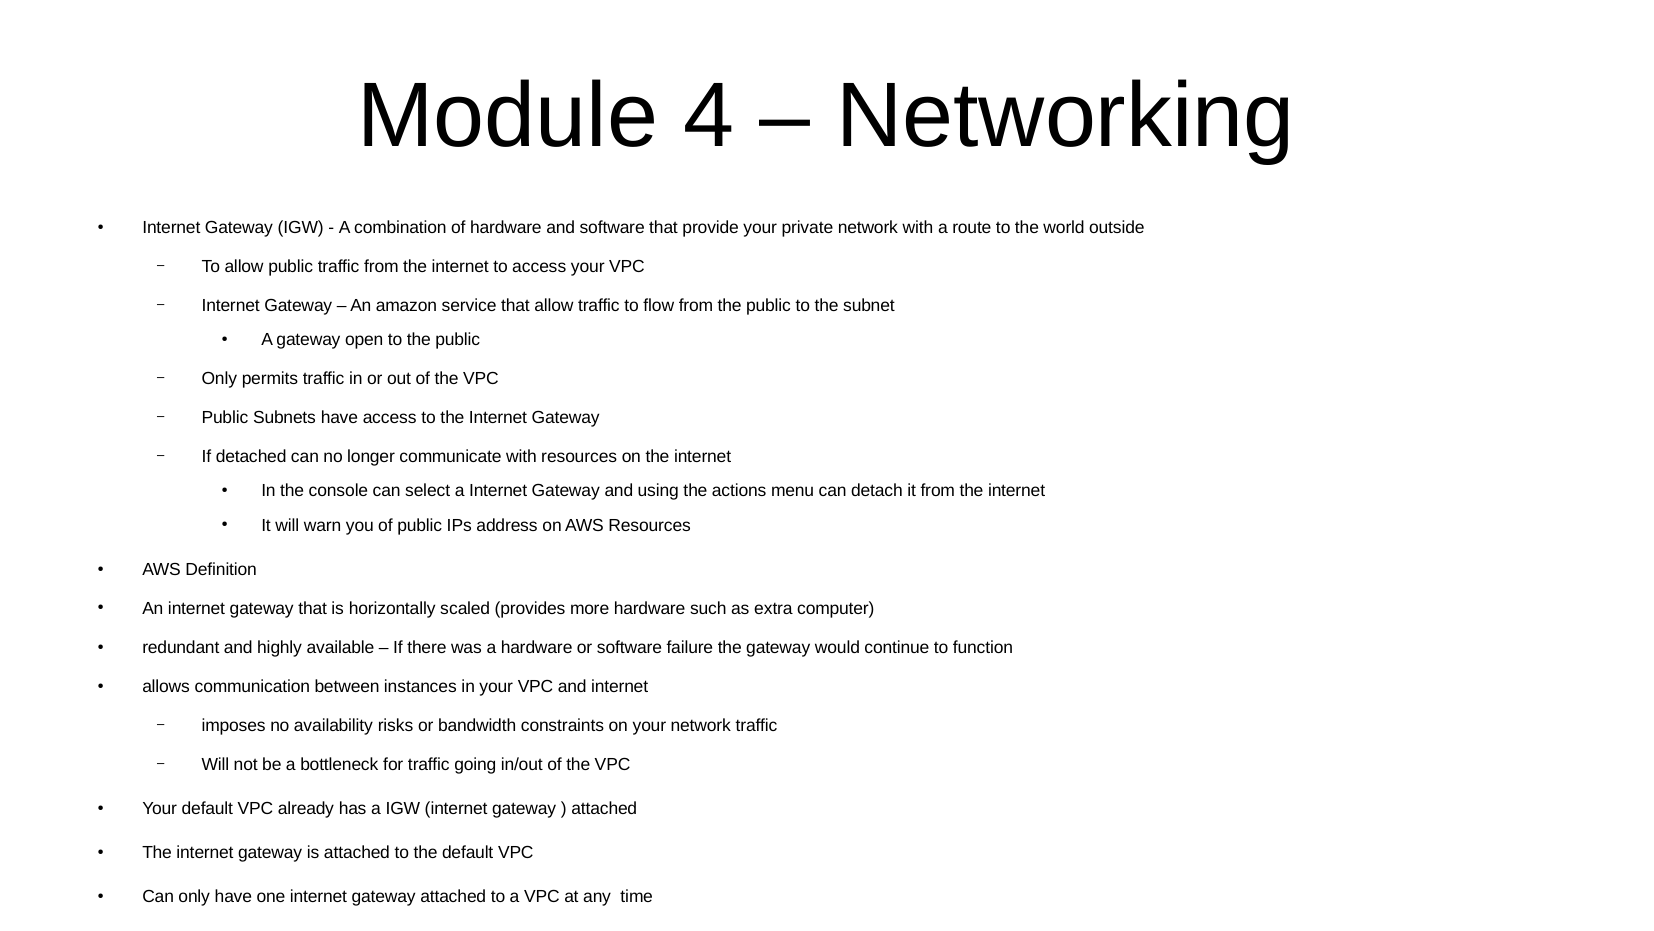

# Module 4 – Networking
Internet Gateway (IGW) - A combination of hardware and software that provide your private network with a route to the world outside
To allow public traffic from the internet to access your VPC
Internet Gateway – An amazon service that allow traffic to flow from the public to the subnet
A gateway open to the public
Only permits traffic in or out of the VPC
Public Subnets have access to the Internet Gateway
If detached can no longer communicate with resources on the internet
In the console can select a Internet Gateway and using the actions menu can detach it from the internet
It will warn you of public IPs address on AWS Resources
AWS Definition
An internet gateway that is horizontally scaled (provides more hardware such as extra computer)
redundant and highly available – If there was a hardware or software failure the gateway would continue to function
allows communication between instances in your VPC and internet
imposes no availability risks or bandwidth constraints on your network traffic
Will not be a bottleneck for traffic going in/out of the VPC
Your default VPC already has a IGW (internet gateway ) attached
The internet gateway is attached to the default VPC
Can only have one internet gateway attached to a VPC at any time